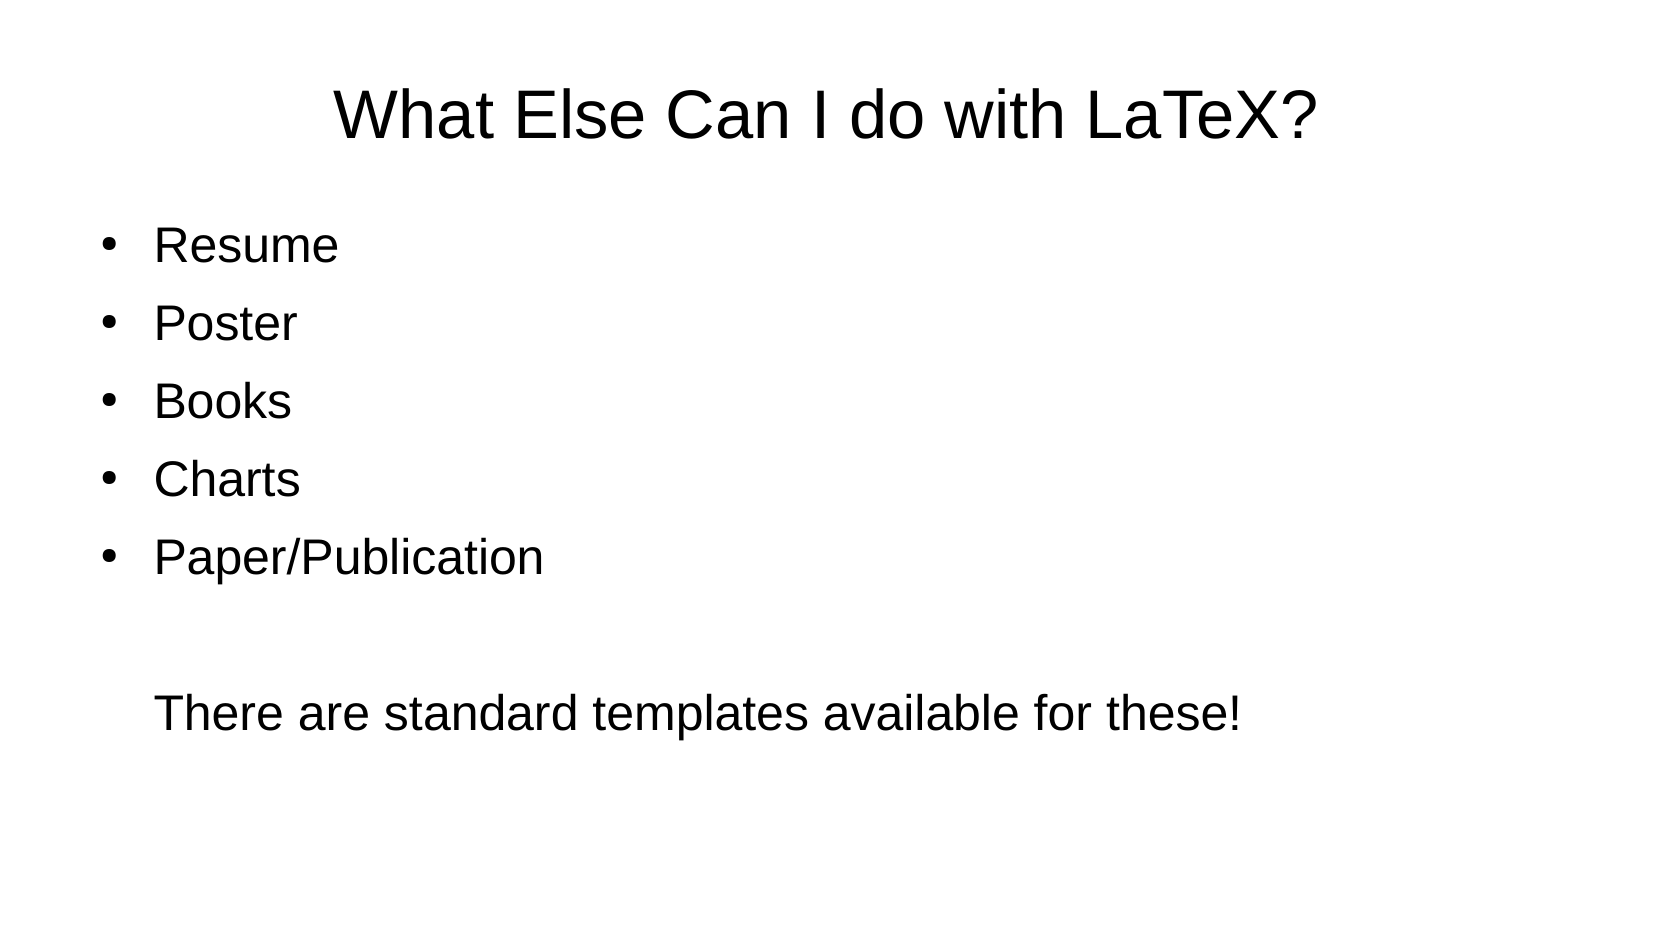

# What Else Can I do with LaTeX?
Resume
Poster
Books
Charts
Paper/Publication
There are standard templates available for these!